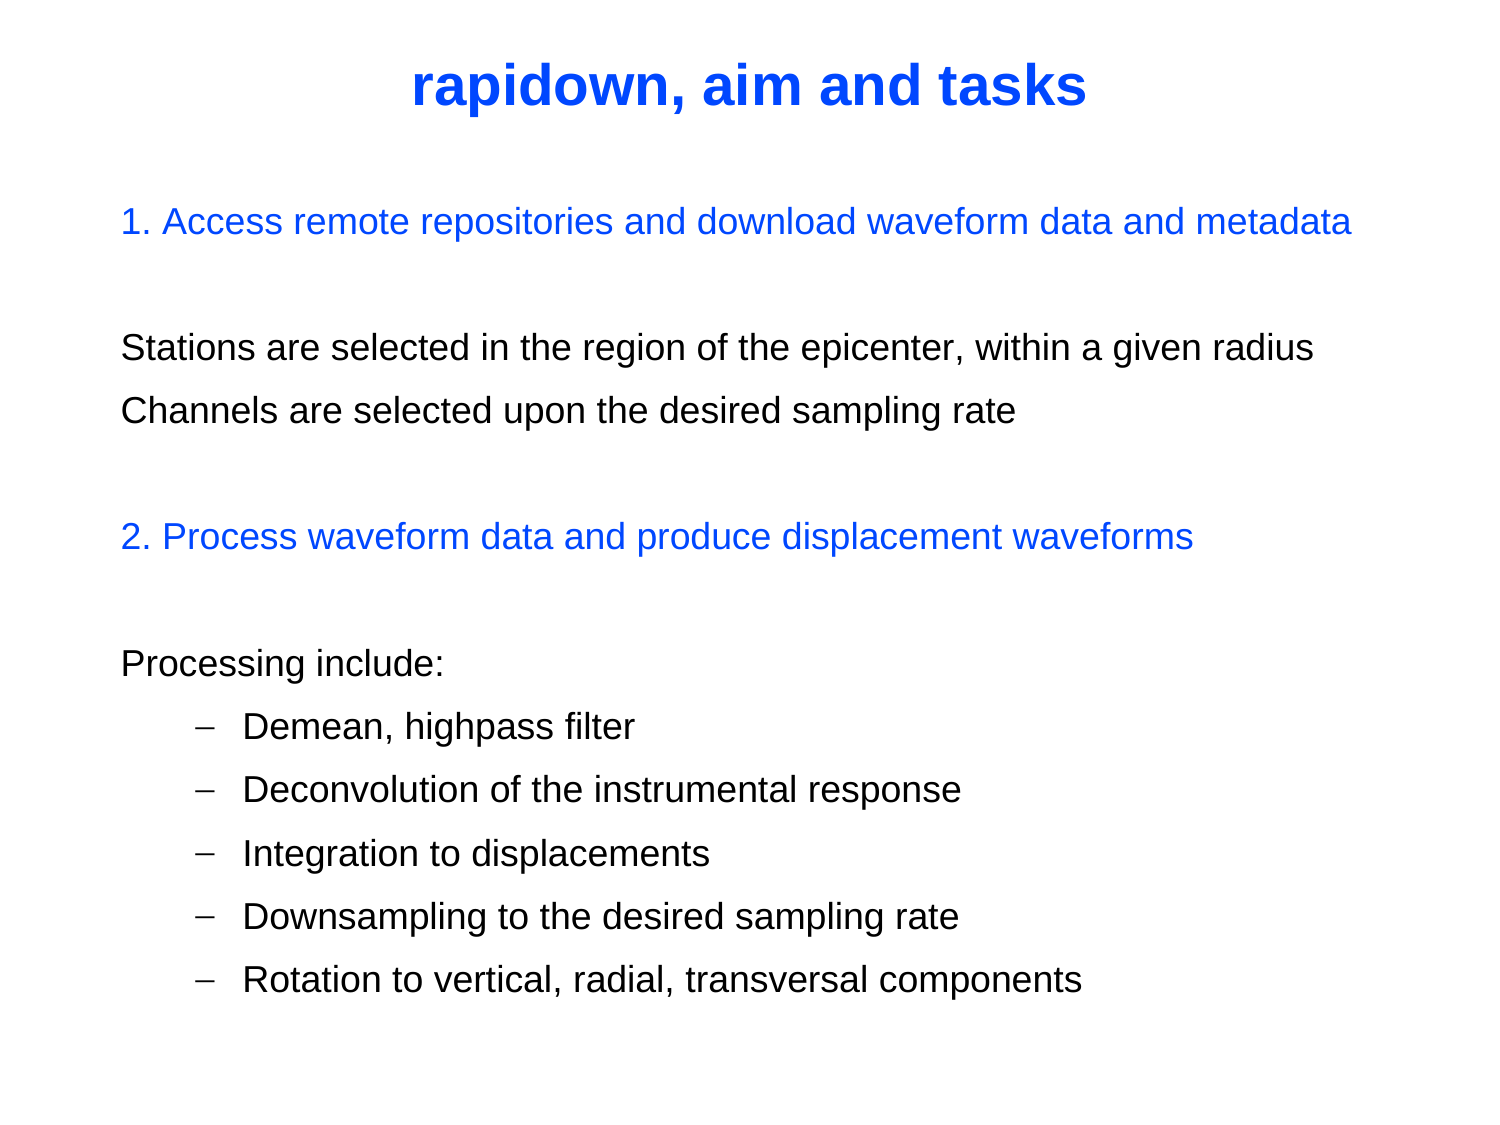

rapidown, aim and tasks
1. Access remote repositories and download waveform data and metadata
Stations are selected in the region of the epicenter, within a given radius
Channels are selected upon the desired sampling rate
2. Process waveform data and produce displacement waveforms
Processing include:
Demean, highpass filter
Deconvolution of the instrumental response
Integration to displacements
Downsampling to the desired sampling rate
Rotation to vertical, radial, transversal components